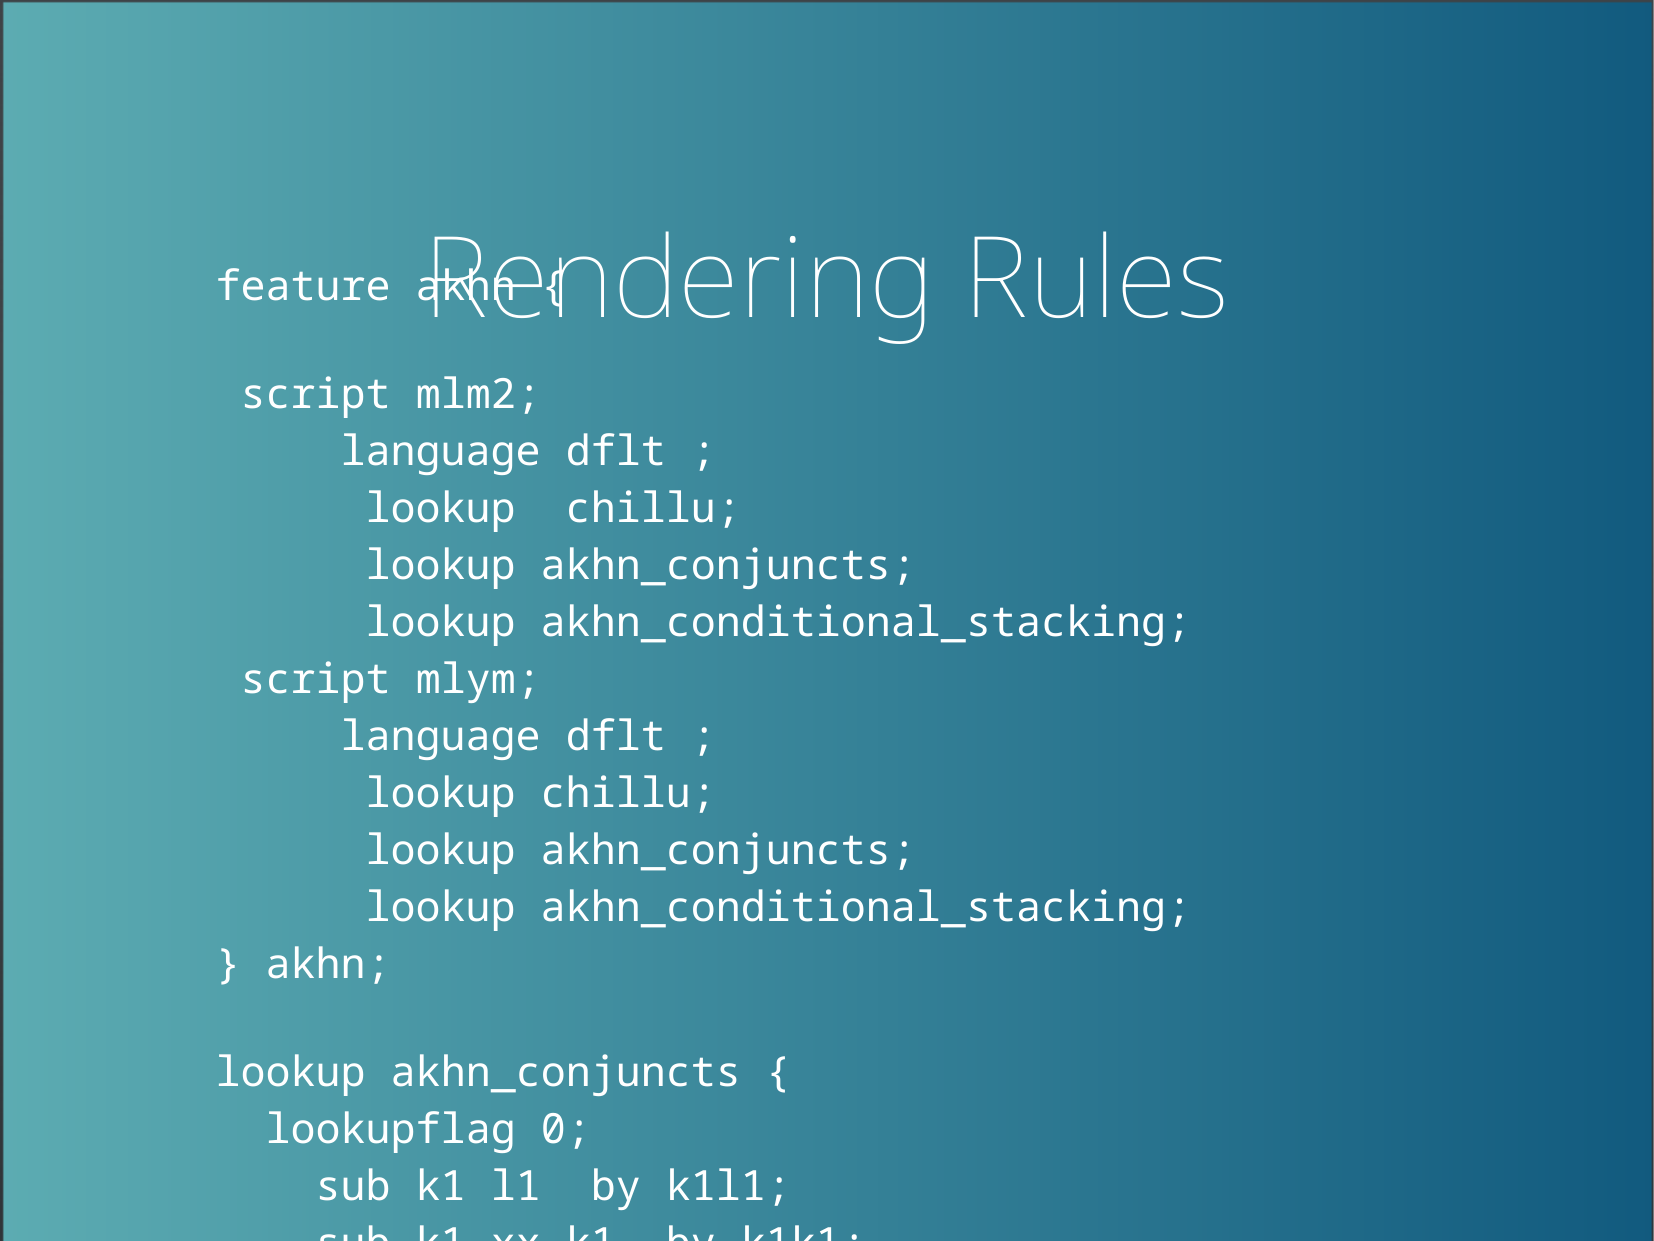

Rendering Rules
feature akhn {
 script mlm2;
 language dflt ;
 lookup chillu;
 lookup akhn_conjuncts;
 lookup akhn_conditional_stacking;
 script mlym;
 language dflt ;
 lookup chillu;
 lookup akhn_conjuncts;
 lookup akhn_conditional_stacking;
} akhn;
lookup akhn_conjuncts {
 lookupflag 0;
 sub k1 l1 by k1l1;
 sub k1 xx k1 by k1k1;